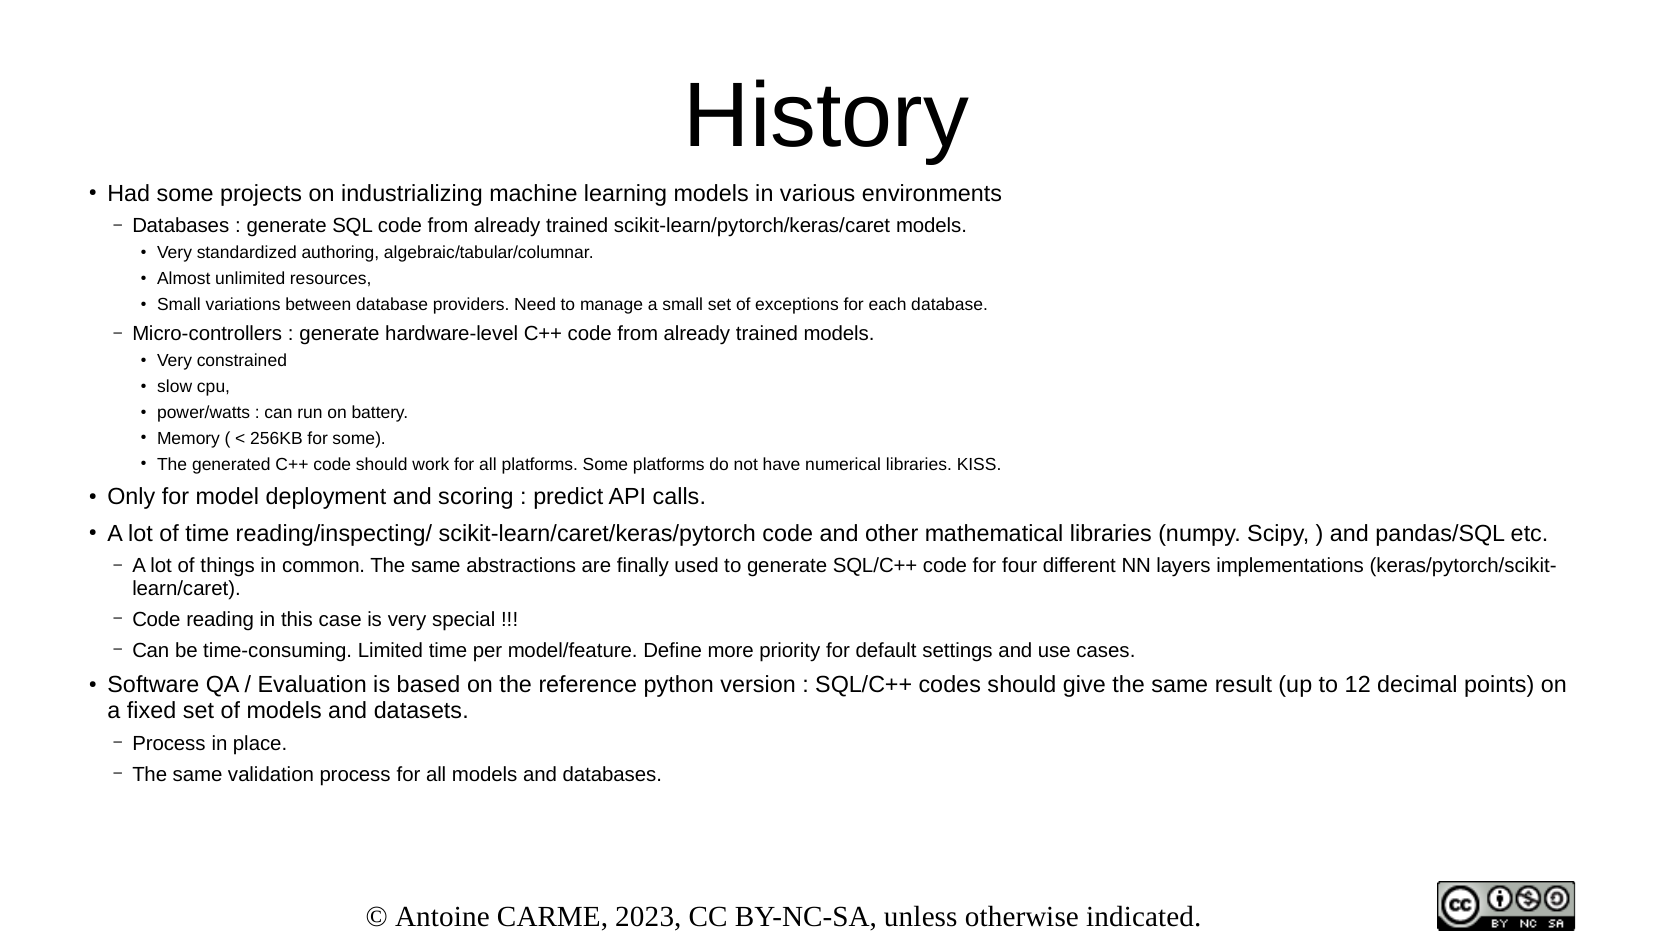

# History
Had some projects on industrializing machine learning models in various environments
Databases : generate SQL code from already trained scikit-learn/pytorch/keras/caret models.
Very standardized authoring, algebraic/tabular/columnar.
Almost unlimited resources,
Small variations between database providers. Need to manage a small set of exceptions for each database.
Micro-controllers : generate hardware-level C++ code from already trained models.
Very constrained
slow cpu,
power/watts : can run on battery.
Memory ( < 256KB for some).
The generated C++ code should work for all platforms. Some platforms do not have numerical libraries. KISS.
Only for model deployment and scoring : predict API calls.
A lot of time reading/inspecting/ scikit-learn/caret/keras/pytorch code and other mathematical libraries (numpy. Scipy, ) and pandas/SQL etc.
A lot of things in common. The same abstractions are finally used to generate SQL/C++ code for four different NN layers implementations (keras/pytorch/scikit-learn/caret).
Code reading in this case is very special !!!
Can be time-consuming. Limited time per model/feature. Define more priority for default settings and use cases.
Software QA / Evaluation is based on the reference python version : SQL/C++ codes should give the same result (up to 12 decimal points) on a fixed set of models and datasets.
Process in place.
The same validation process for all models and databases.